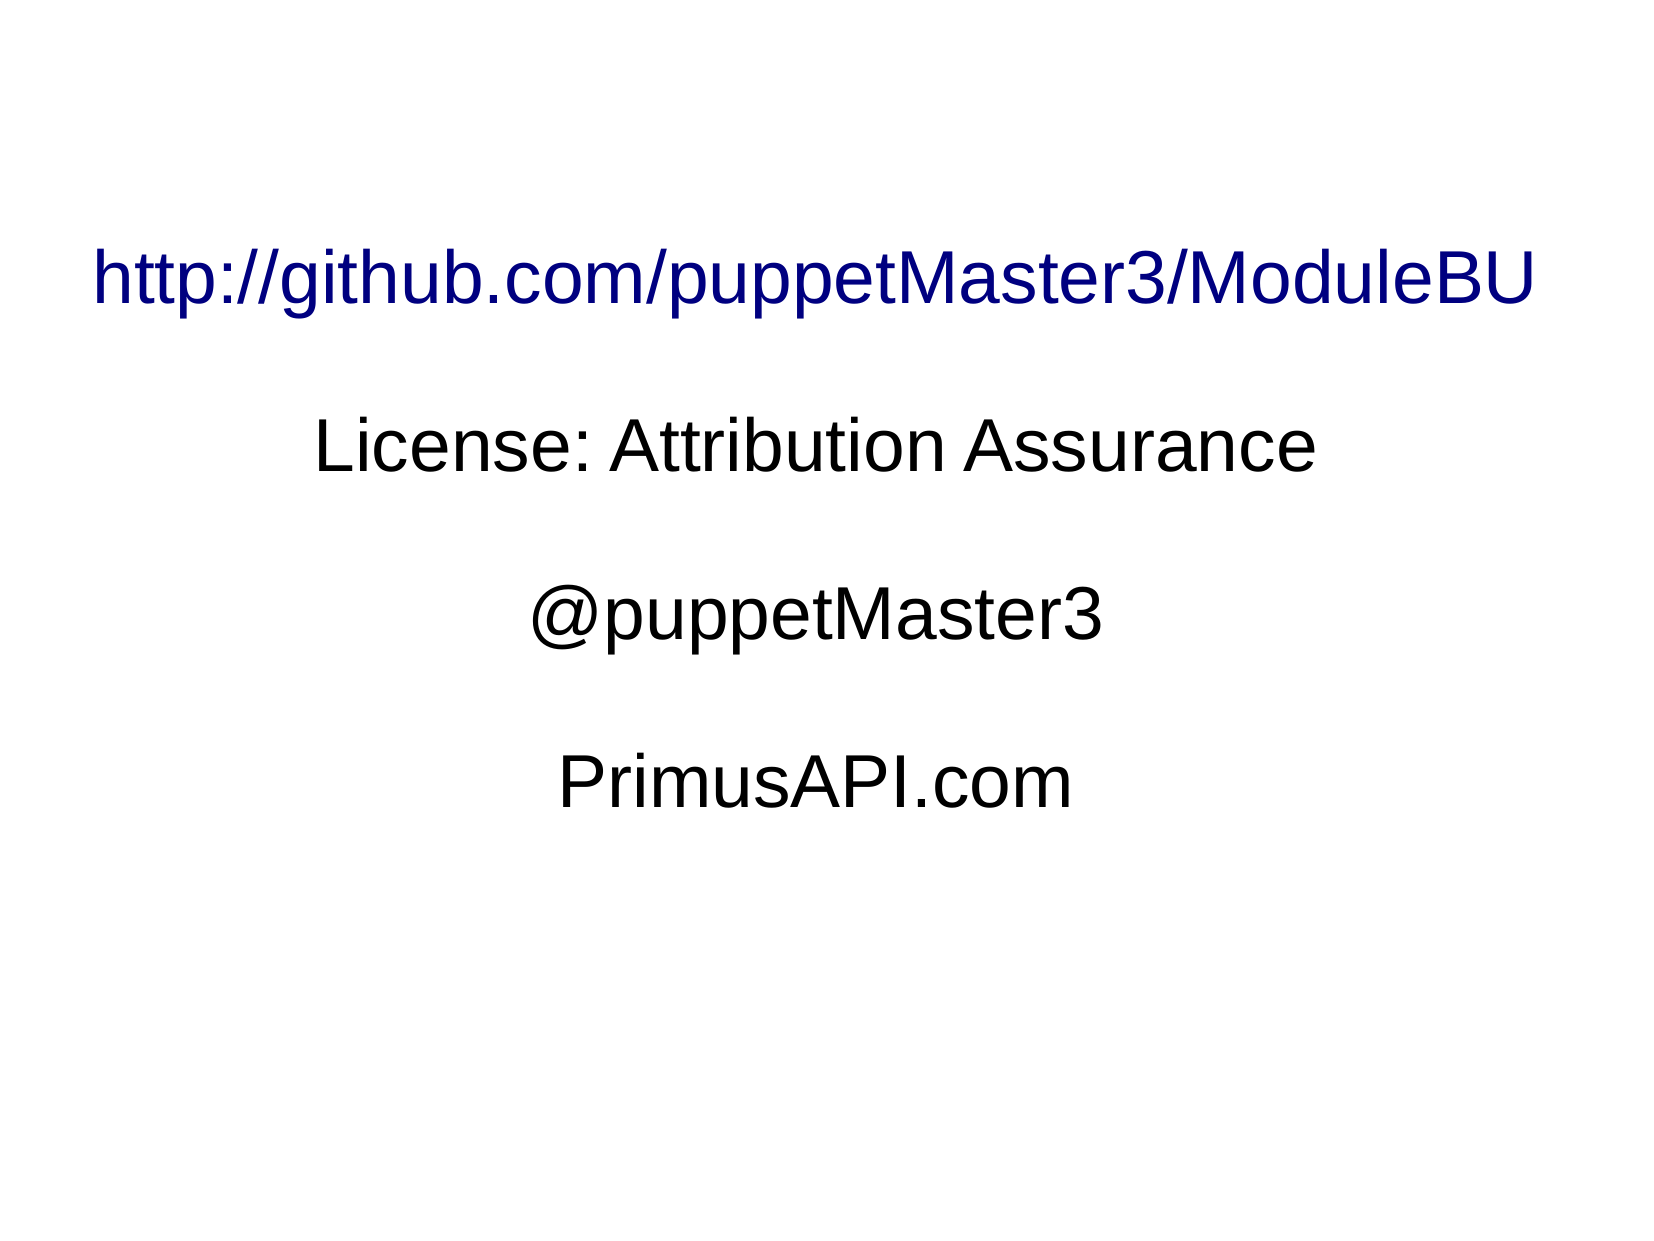

# http://github.com/puppetMaster3/ModuleBU
License: Attribution Assurance
@puppetMaster3
PrimusAPI.com